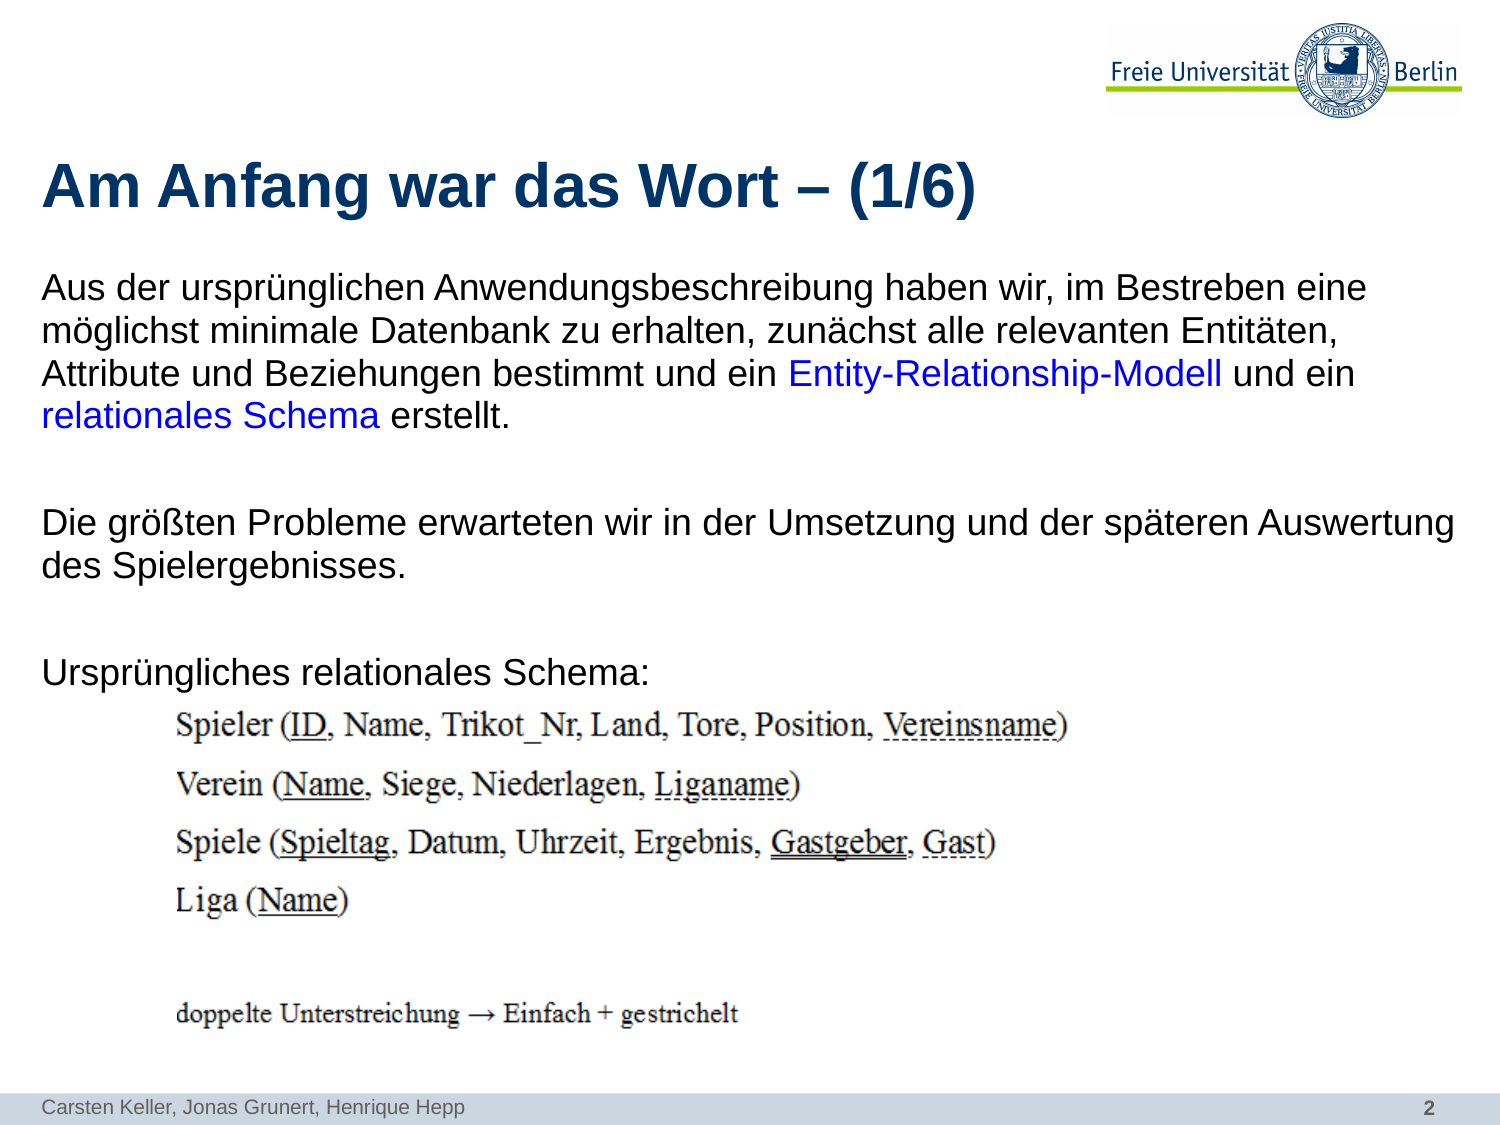

# Am Anfang war das Wort – (1/6)
Aus der ursprünglichen Anwendungsbeschreibung haben wir, im Bestreben eine möglichst minimale Datenbank zu erhalten, zunächst alle relevanten Entitäten, Attribute und Beziehungen bestimmt und ein Entity-Relationship-Modell und ein relationales Schema erstellt.
Die größten Probleme erwarteten wir in der Umsetzung und der späteren Auswertung des Spielergebnisses.
Ursprüngliches relationales Schema: